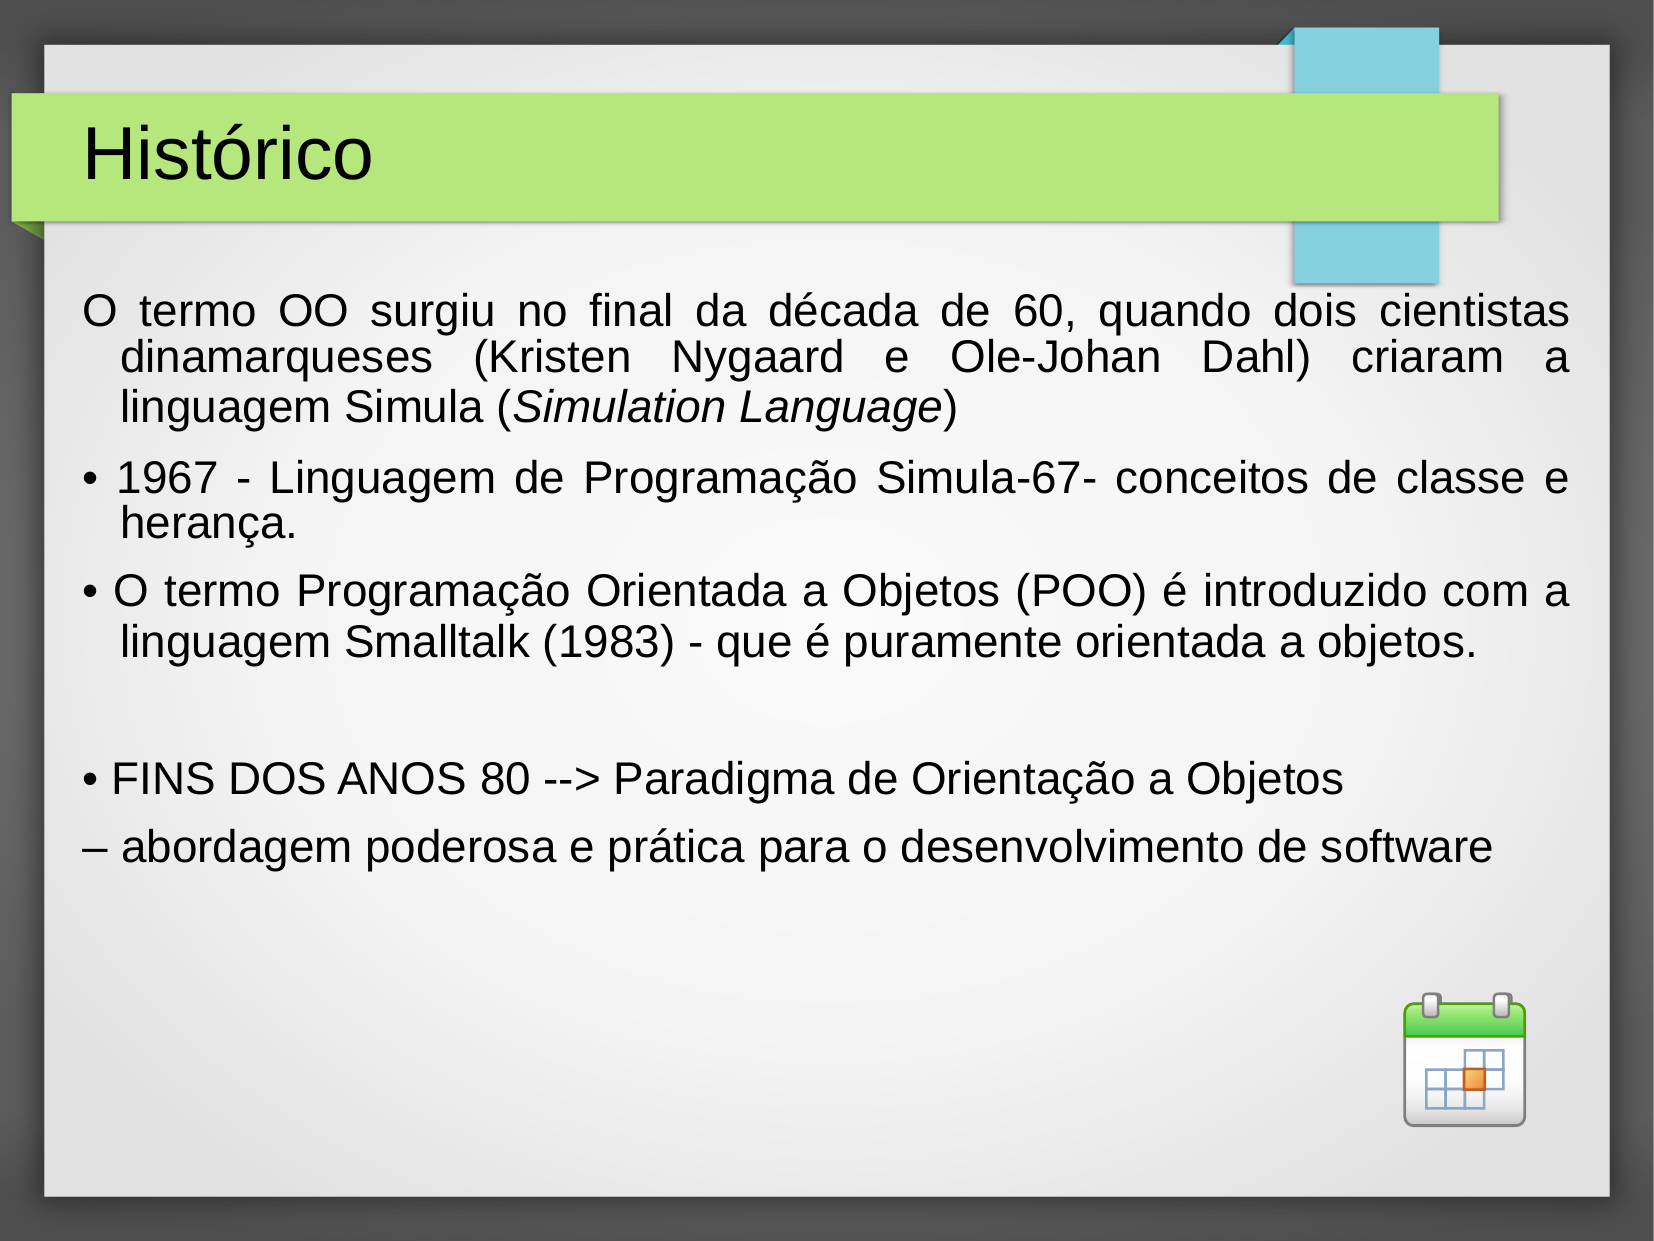

# Histórico
O termo OO surgiu no final da década de 60, quando dois cientistas dinamarqueses (Kristen Nygaard e Ole-Johan Dahl) criaram a linguagem Simula (Simulation Language)‏
• 1967 - Linguagem de Programação Simula-67- conceitos de classe e herança.
• O termo Programação Orientada a Objetos (POO) é introduzido com a linguagem Smalltalk (1983)‏ - que é puramente orientada a objetos.
• FINS DOS ANOS 80 --> Paradigma de Orientação a Objetos
– abordagem poderosa e prática para o desenvolvimento de software